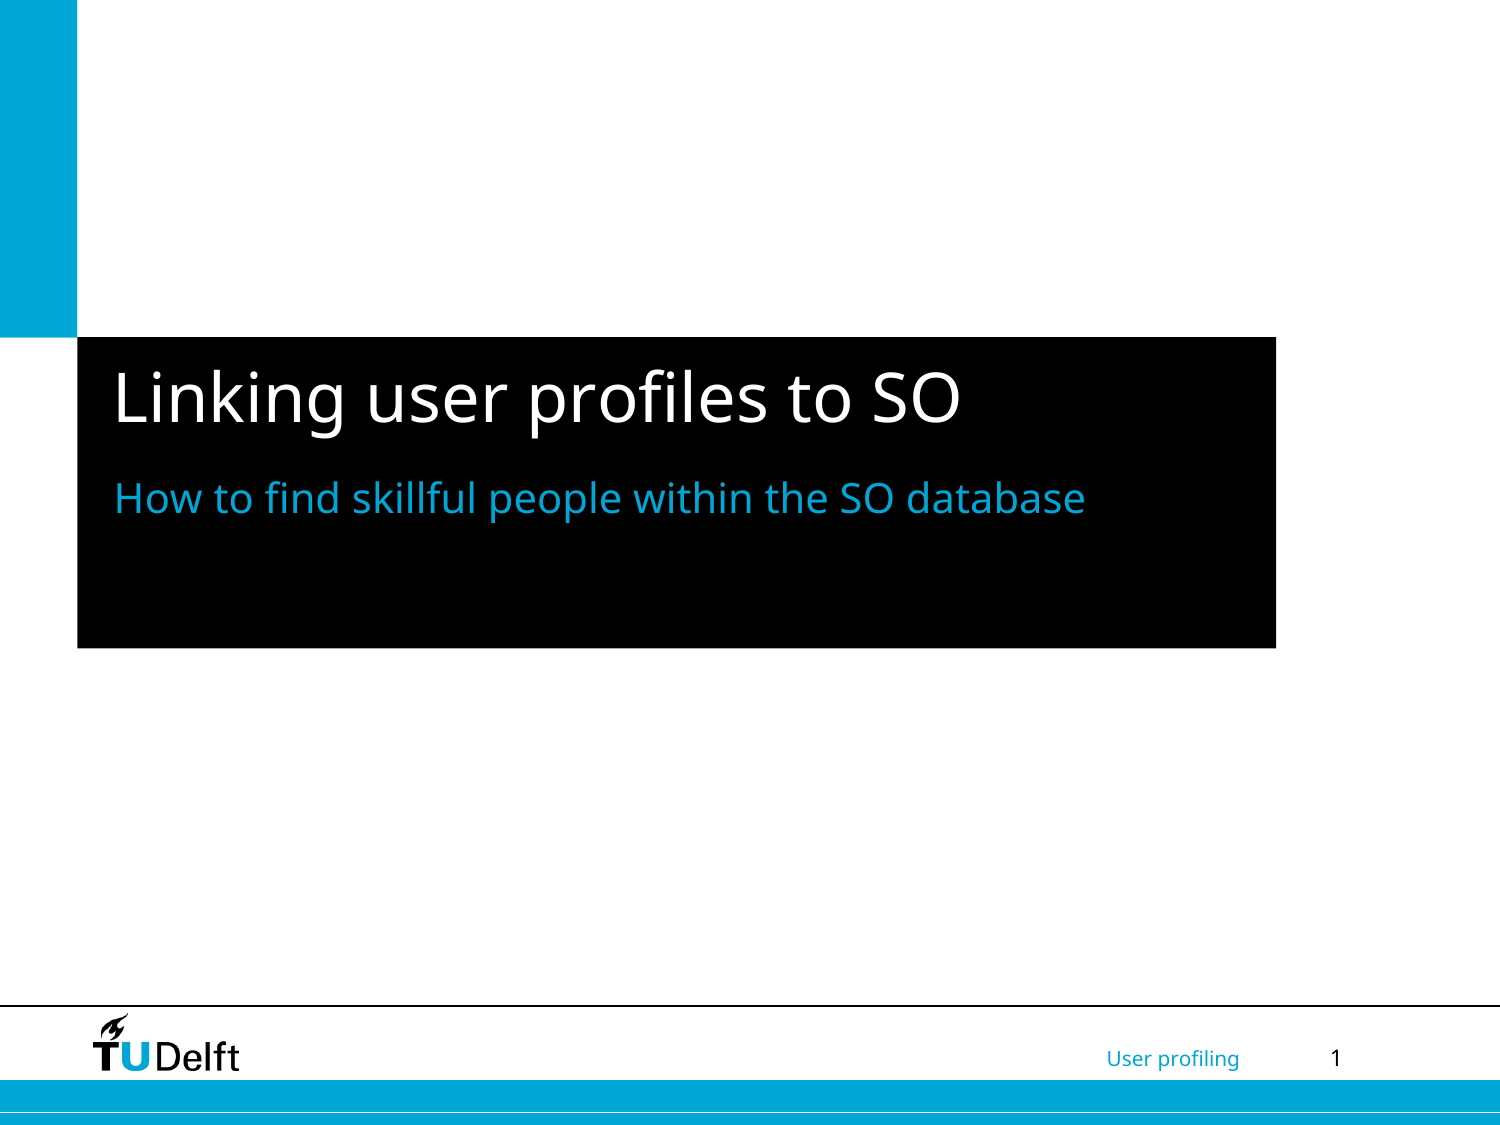

# Linking user profiles to SO
How to find skillful people within the SO database